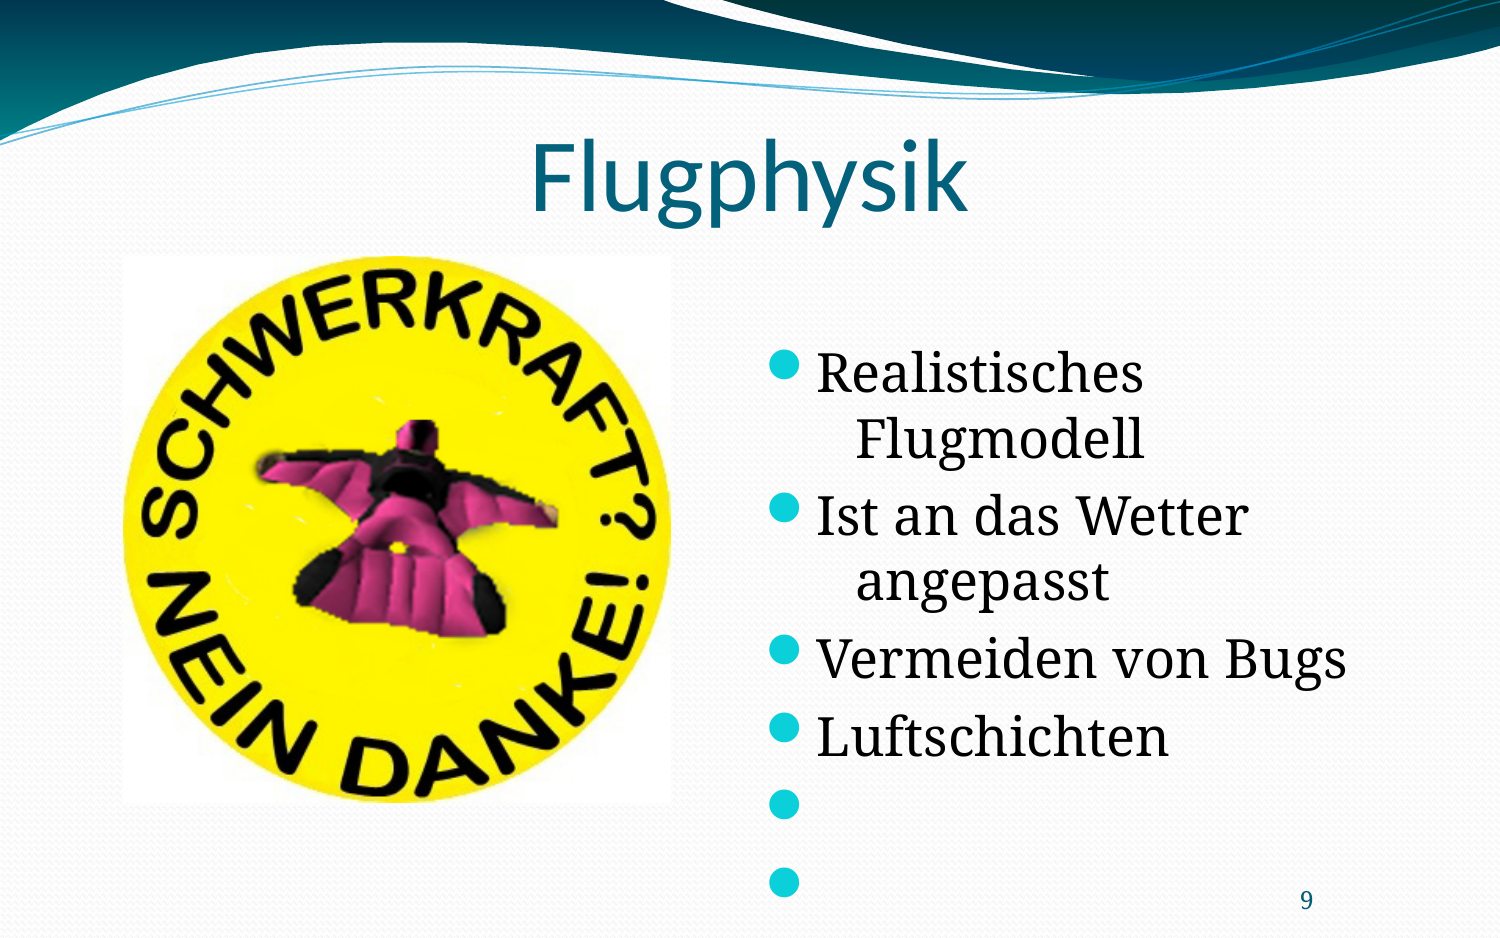

# Flugphysik
Realistisches Flugmodell
Ist an das Wetter angepasst
Vermeiden von Bugs
Luftschichten